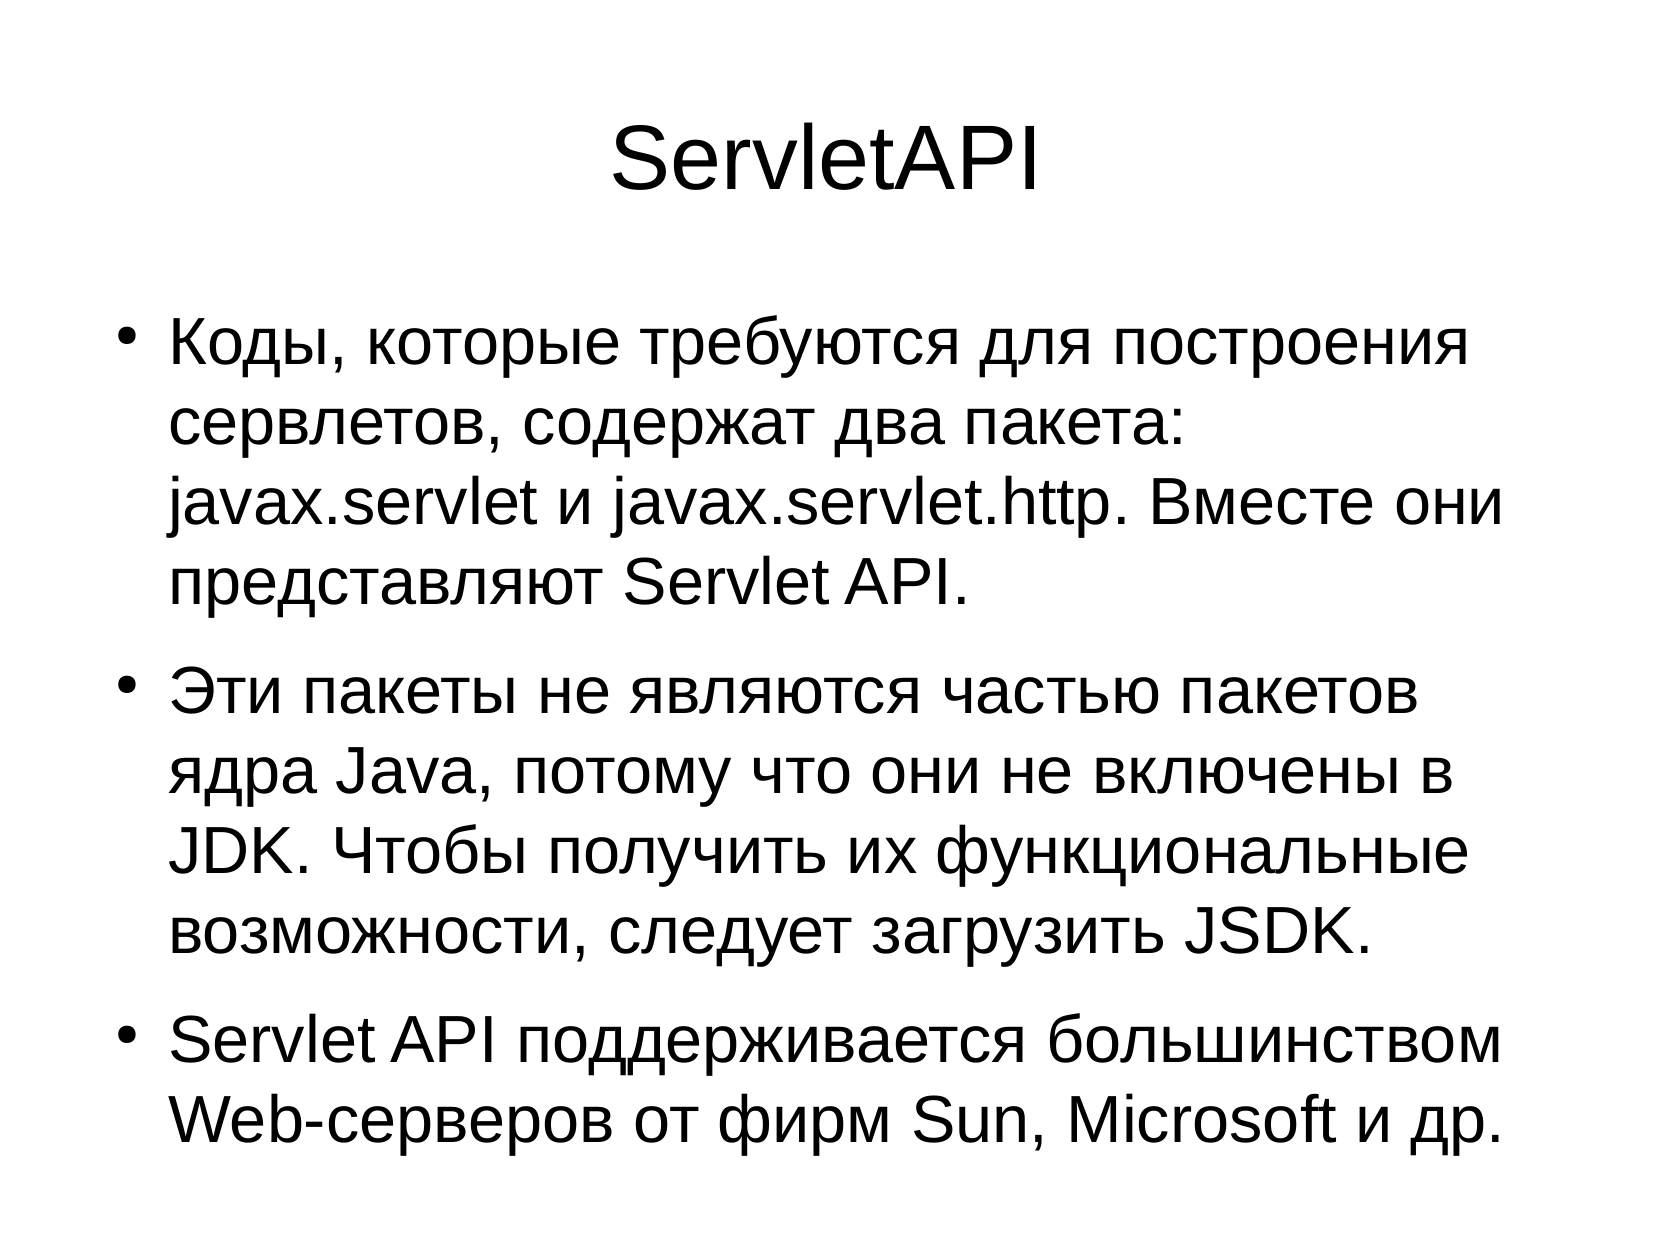

# ServletAPI
Коды, которые требуются для построения сервлетов, содержат два пакета: javax.servlet и javax.servlet.http. Вместе они представляют Servlet API.
Эти пакеты не являются частью пакетов ядра Java, потому что они не включены в JDK. Чтобы получить их функциональные возможности, следует загрузить JSDK.
Servlet API поддерживается большинством Web-серверов от фирм Sun, Microsoft и др.